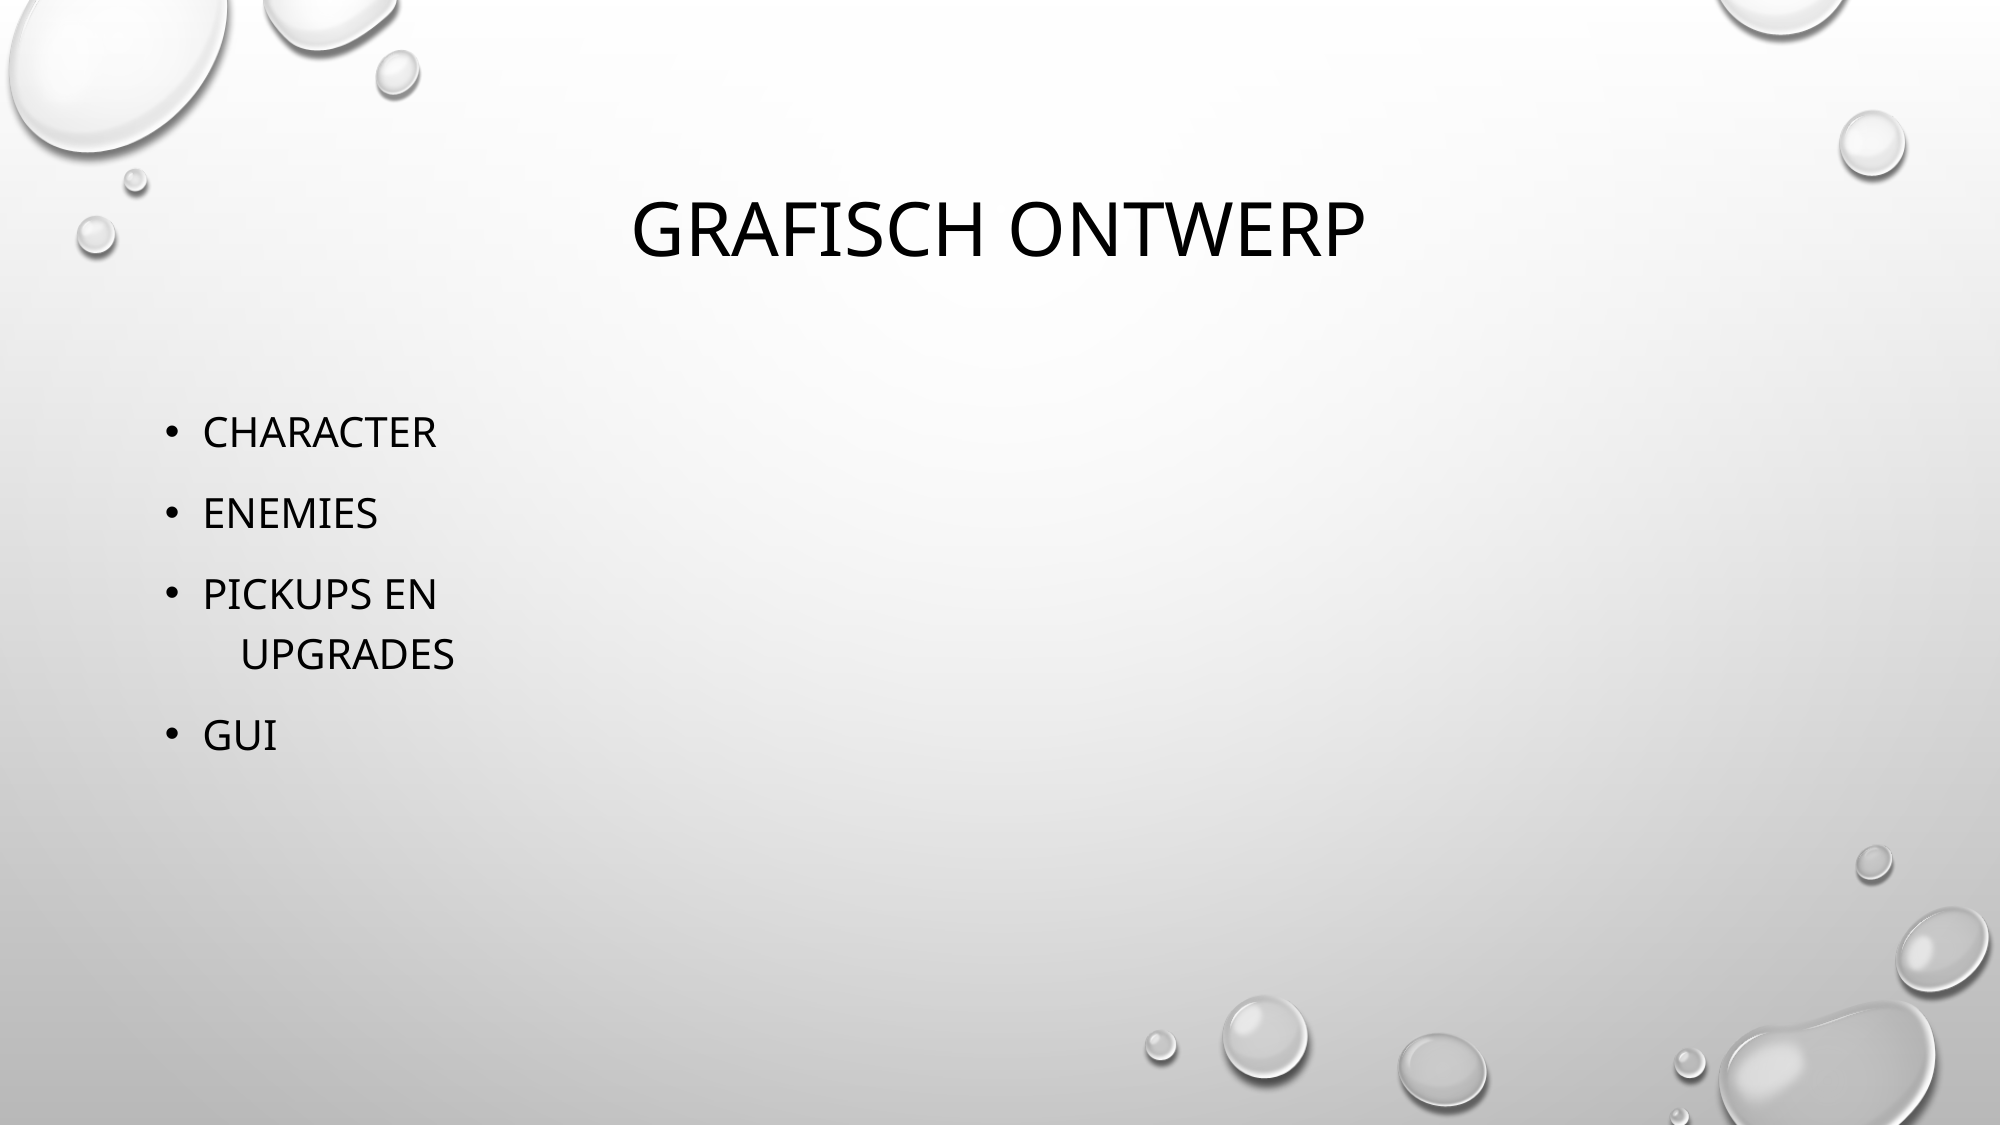

# Grafisch ontwerp
Character
Enemies
Pickups en upgrades
GUI